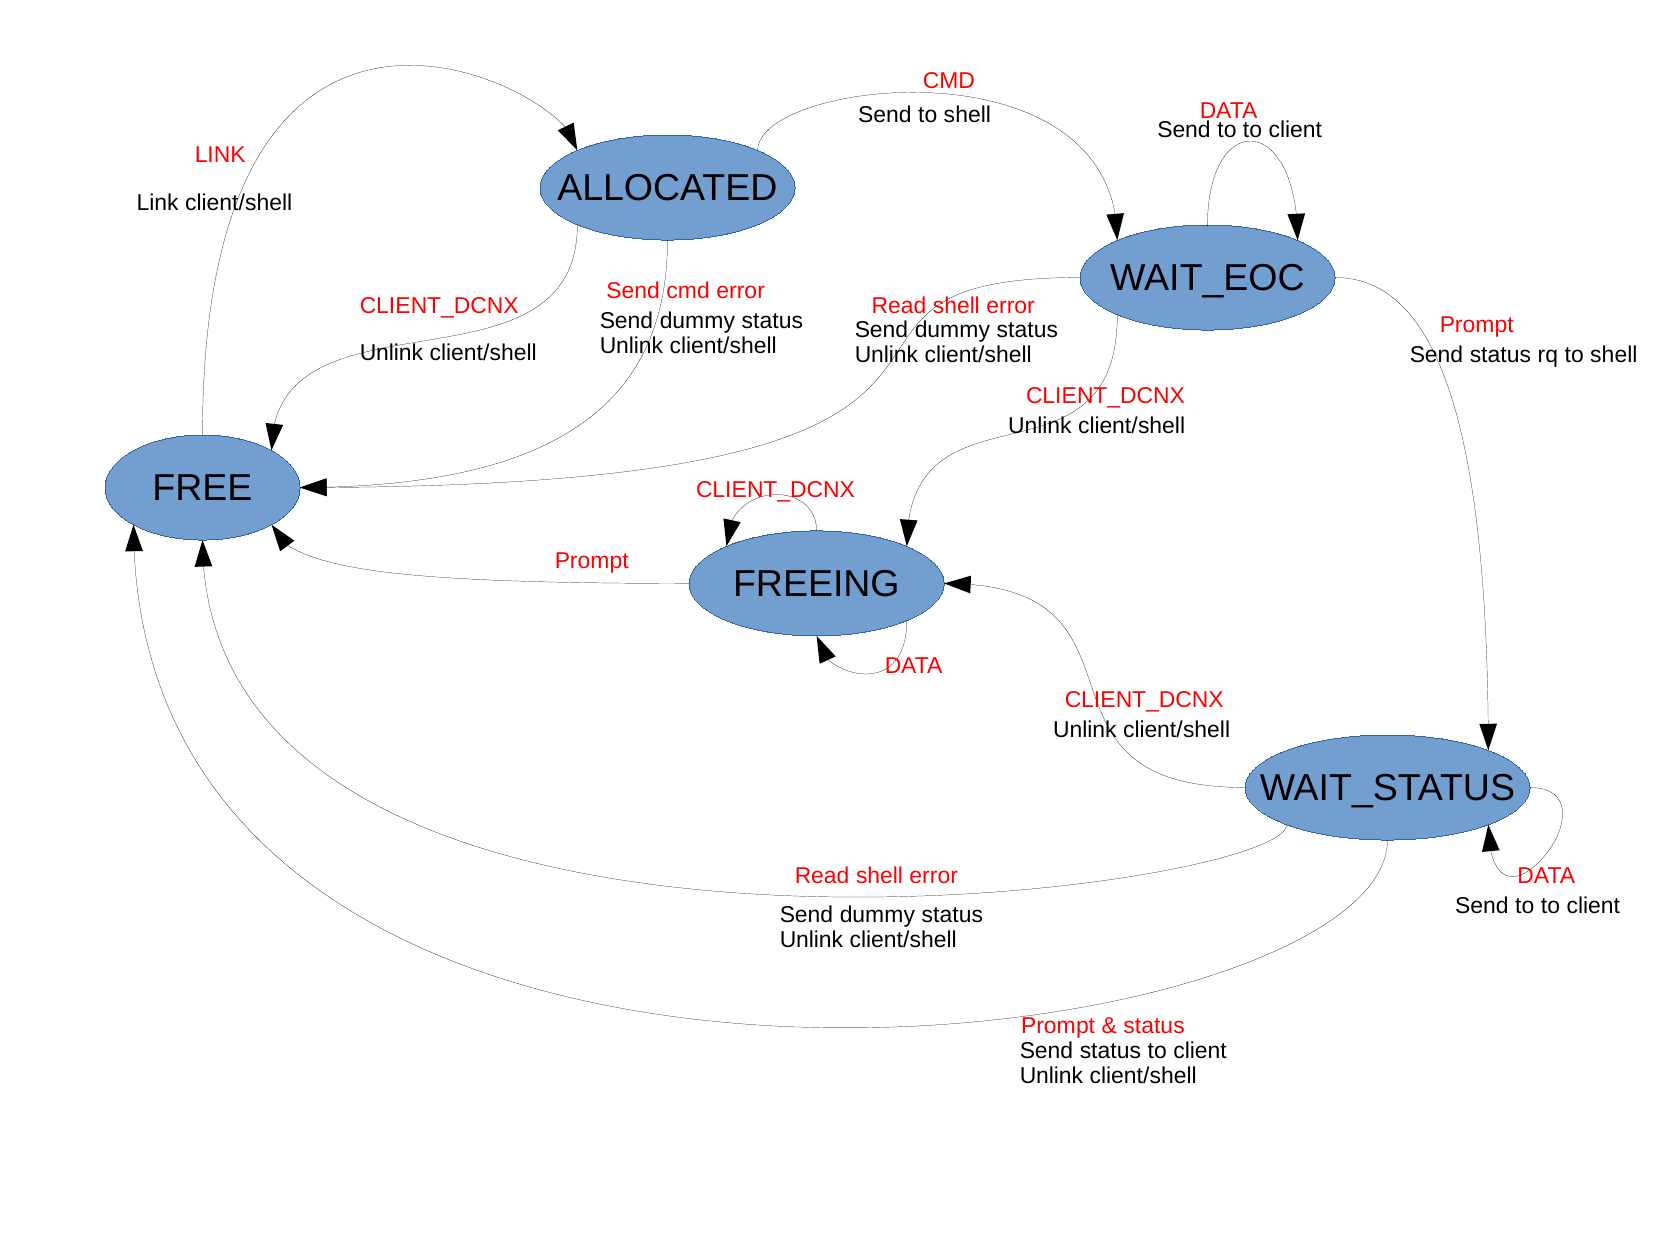

CMD
DATA
Send to shell
Send to to client
LINK
ALLOCATED
Link client/shell
WAIT_EOC
Send cmd error
CLIENT_DCNX
Read shell error
Send dummy status
Unlink client/shell
Prompt
Send dummy status
Unlink client/shell
Unlink client/shell
Send status rq to shell
CLIENT_DCNX
Unlink client/shell
FREE
CLIENT_DCNX
FREEING
Prompt
DATA
CLIENT_DCNX
Unlink client/shell
WAIT_STATUS
Read shell error
DATA
Send to to client
Send dummy status
Unlink client/shell
Prompt & status
Send status to client
Unlink client/shell